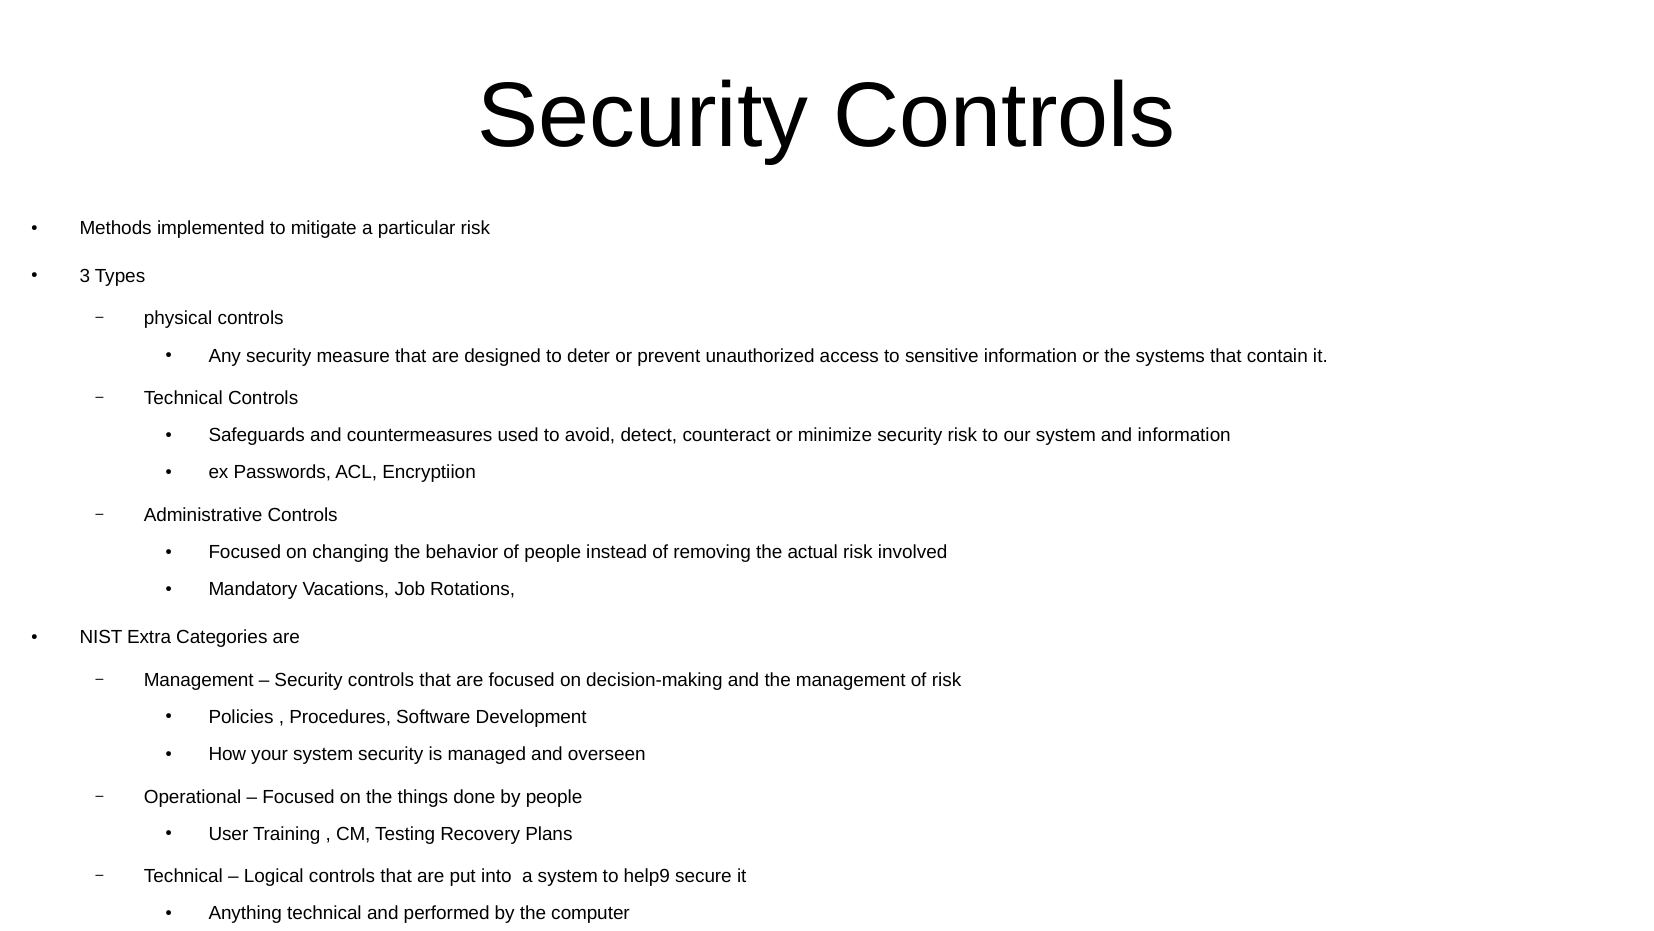

# Security Controls
Methods implemented to mitigate a particular risk
3 Types
physical controls
Any security measure that are designed to deter or prevent unauthorized access to sensitive information or the systems that contain it.
Technical Controls
Safeguards and countermeasures used to avoid, detect, counteract or minimize security risk to our system and information
ex Passwords, ACL, Encryptiion
Administrative Controls
Focused on changing the behavior of people instead of removing the actual risk involved
Mandatory Vacations, Job Rotations,
NIST Extra Categories are
Management – Security controls that are focused on decision-making and the management of risk
Policies , Procedures, Software Development
How your system security is managed and overseen
Operational – Focused on the things done by people
User Training , CM, Testing Recovery Plans
Technical – Logical controls that are put into a system to help9 secure it
Anything technical and performed by the computer